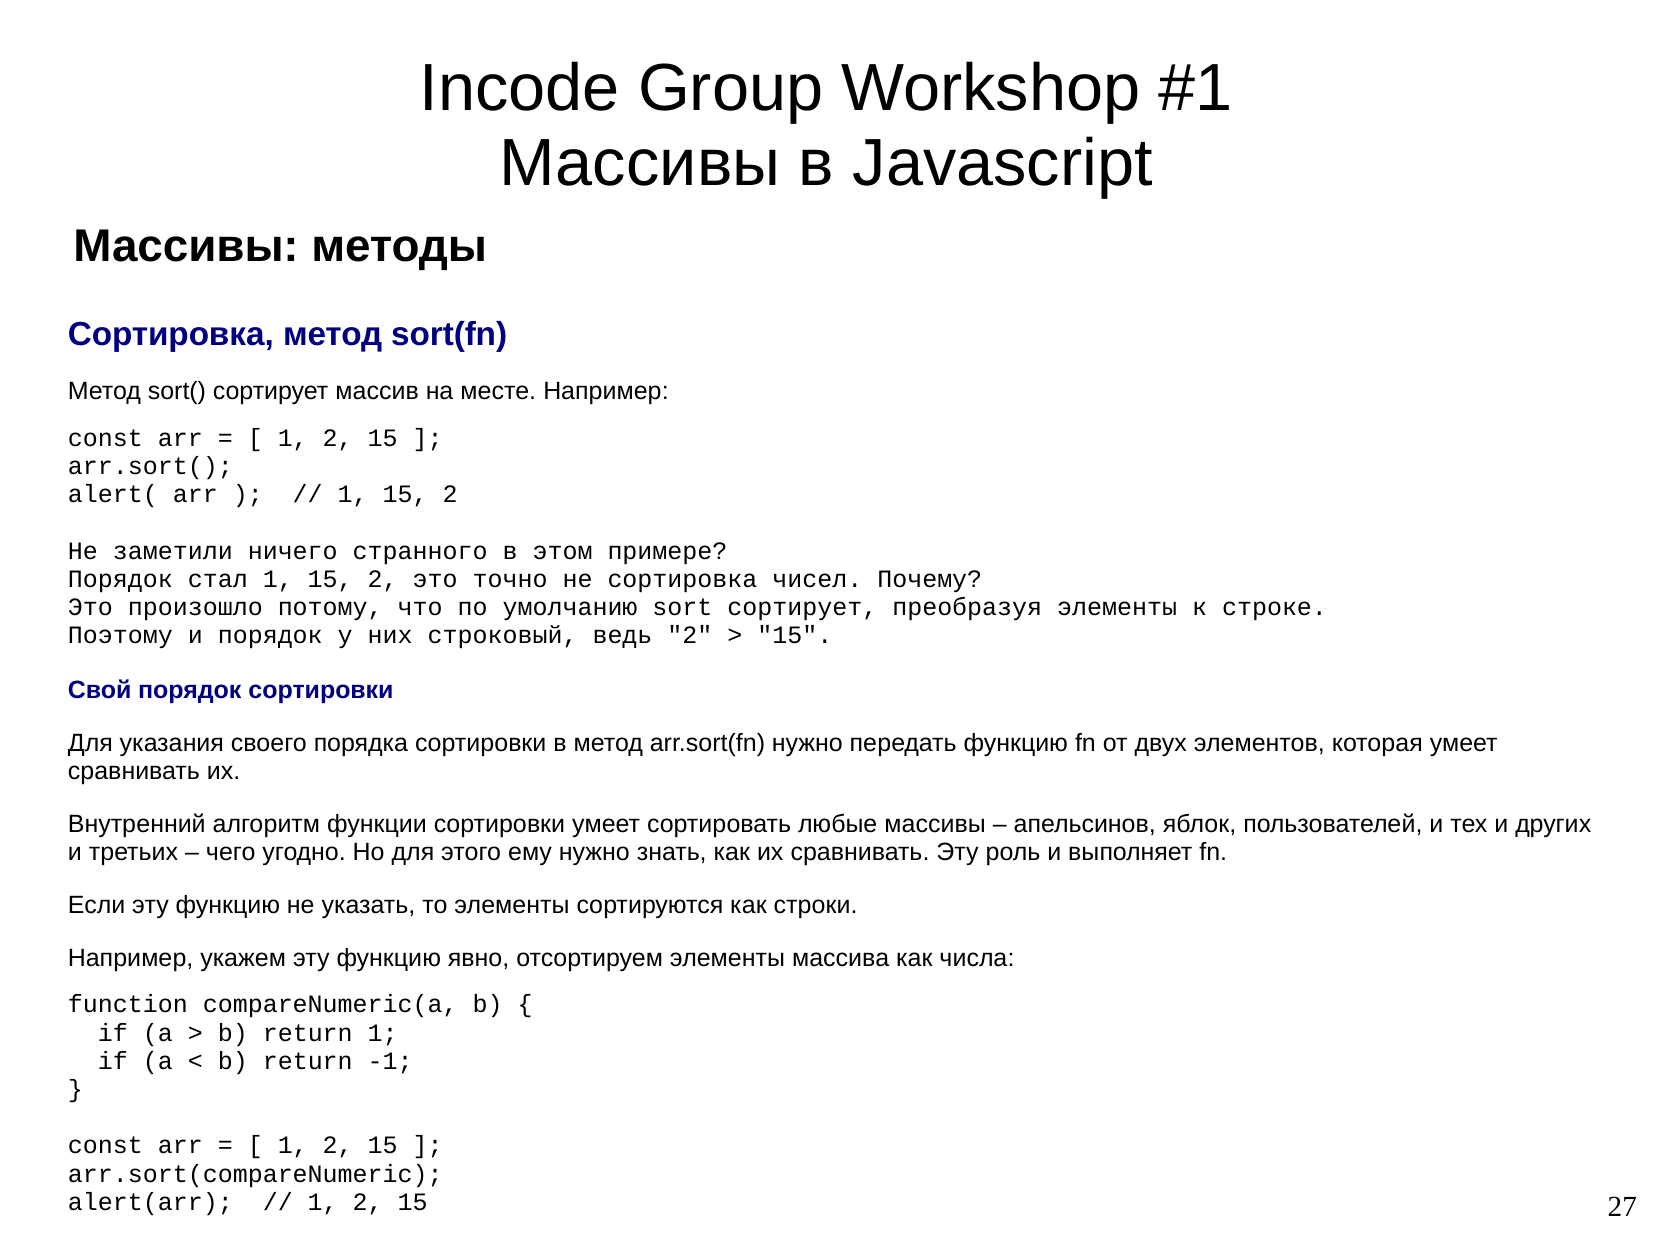

# Incode Group Workshop #1 Массивы в Javascript
Массивы: методы
Сортировка, метод sort(fn)
Метод sort() сортирует массив на месте. Например:
const arr = [ 1, 2, 15 ];
arr.sort();
alert( arr ); // 1, 15, 2
Не заметили ничего странного в этом примере?
Порядок стал 1, 15, 2, это точно не сортировка чисел. Почему?
Это произошло потому, что по умолчанию sort сортирует, преобразуя элементы к строке.
Поэтому и порядок у них строковый, ведь "2" > "15".
Свой порядок сортировки
Для указания своего порядка сортировки в метод arr.sort(fn) нужно передать функцию fn от двух элементов, которая умеет сравнивать их.
Внутренний алгоритм функции сортировки умеет сортировать любые массивы – апельсинов, яблок, пользователей, и тех и других и третьих – чего угодно. Но для этого ему нужно знать, как их сравнивать. Эту роль и выполняет fn.
Если эту функцию не указать, то элементы сортируются как строки.
Например, укажем эту функцию явно, отсортируем элементы массива как числа:
function compareNumeric(a, b) {
 if (a > b) return 1;
 if (a < b) return -1;
}
const arr = [ 1, 2, 15 ];
arr.sort(compareNumeric);
alert(arr); // 1, 2, 15
27